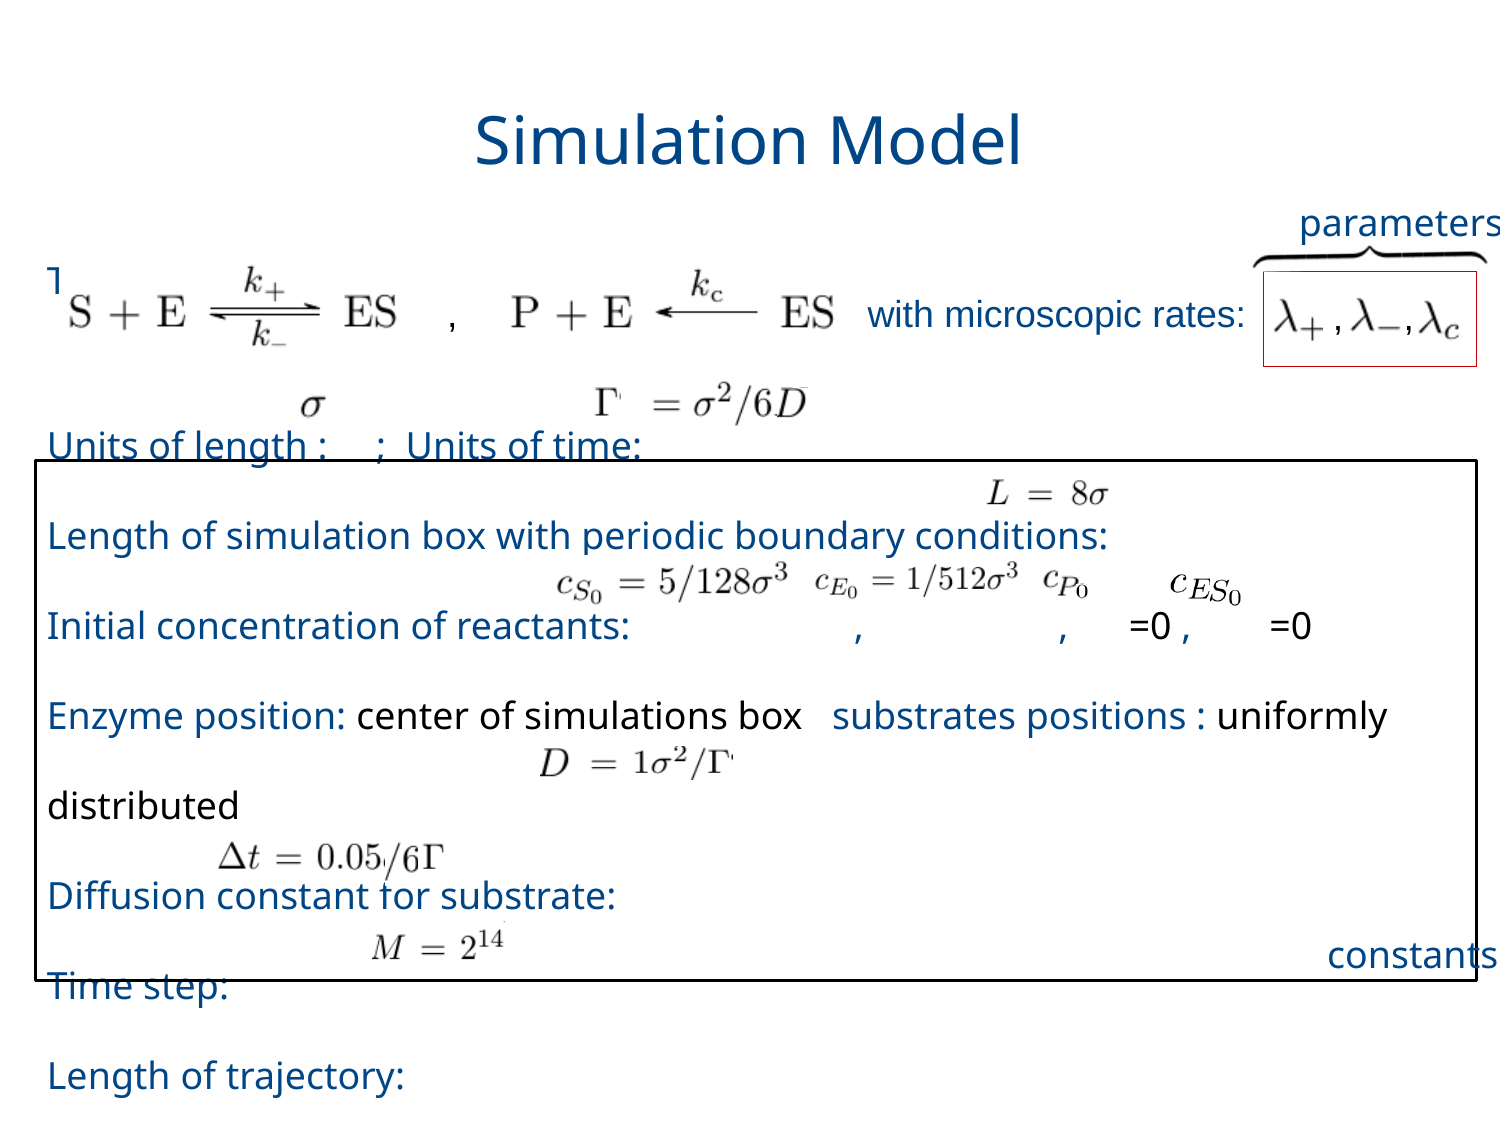

Simulation Model
parameters
# Two Reactions:
Units of length : ; Units of time:
Length of simulation box with periodic boundary conditions:
Initial concentration of reactants: , , =0 , =0
Enzyme position: center of simulations box substrates positions : uniformly distributed
Diffusion constant for substrate:
Time step:
Length of trajectory:
 Number of simulations per scenario: N > 2000
,
with microscopic rates:
,
,
constants